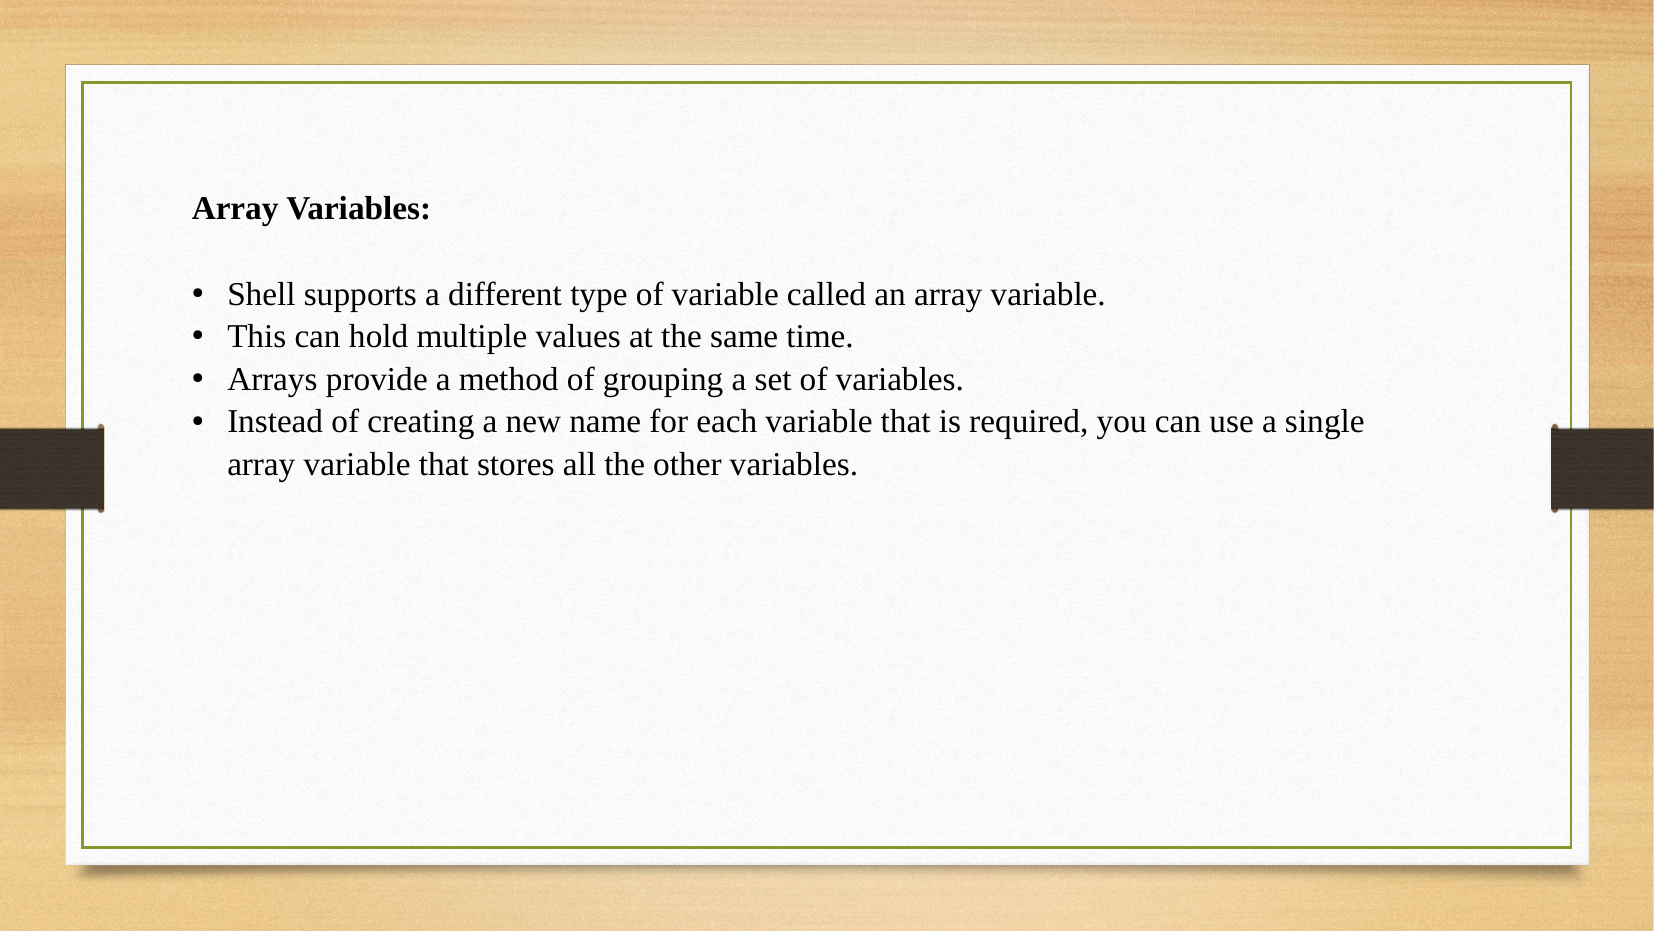

#
Array Variables:
Shell supports a different type of variable called an array variable.
This can hold multiple values at the same time.
Arrays provide a method of grouping a set of variables.
Instead of creating a new name for each variable that is required, you can use a single array variable that stores all the other variables.